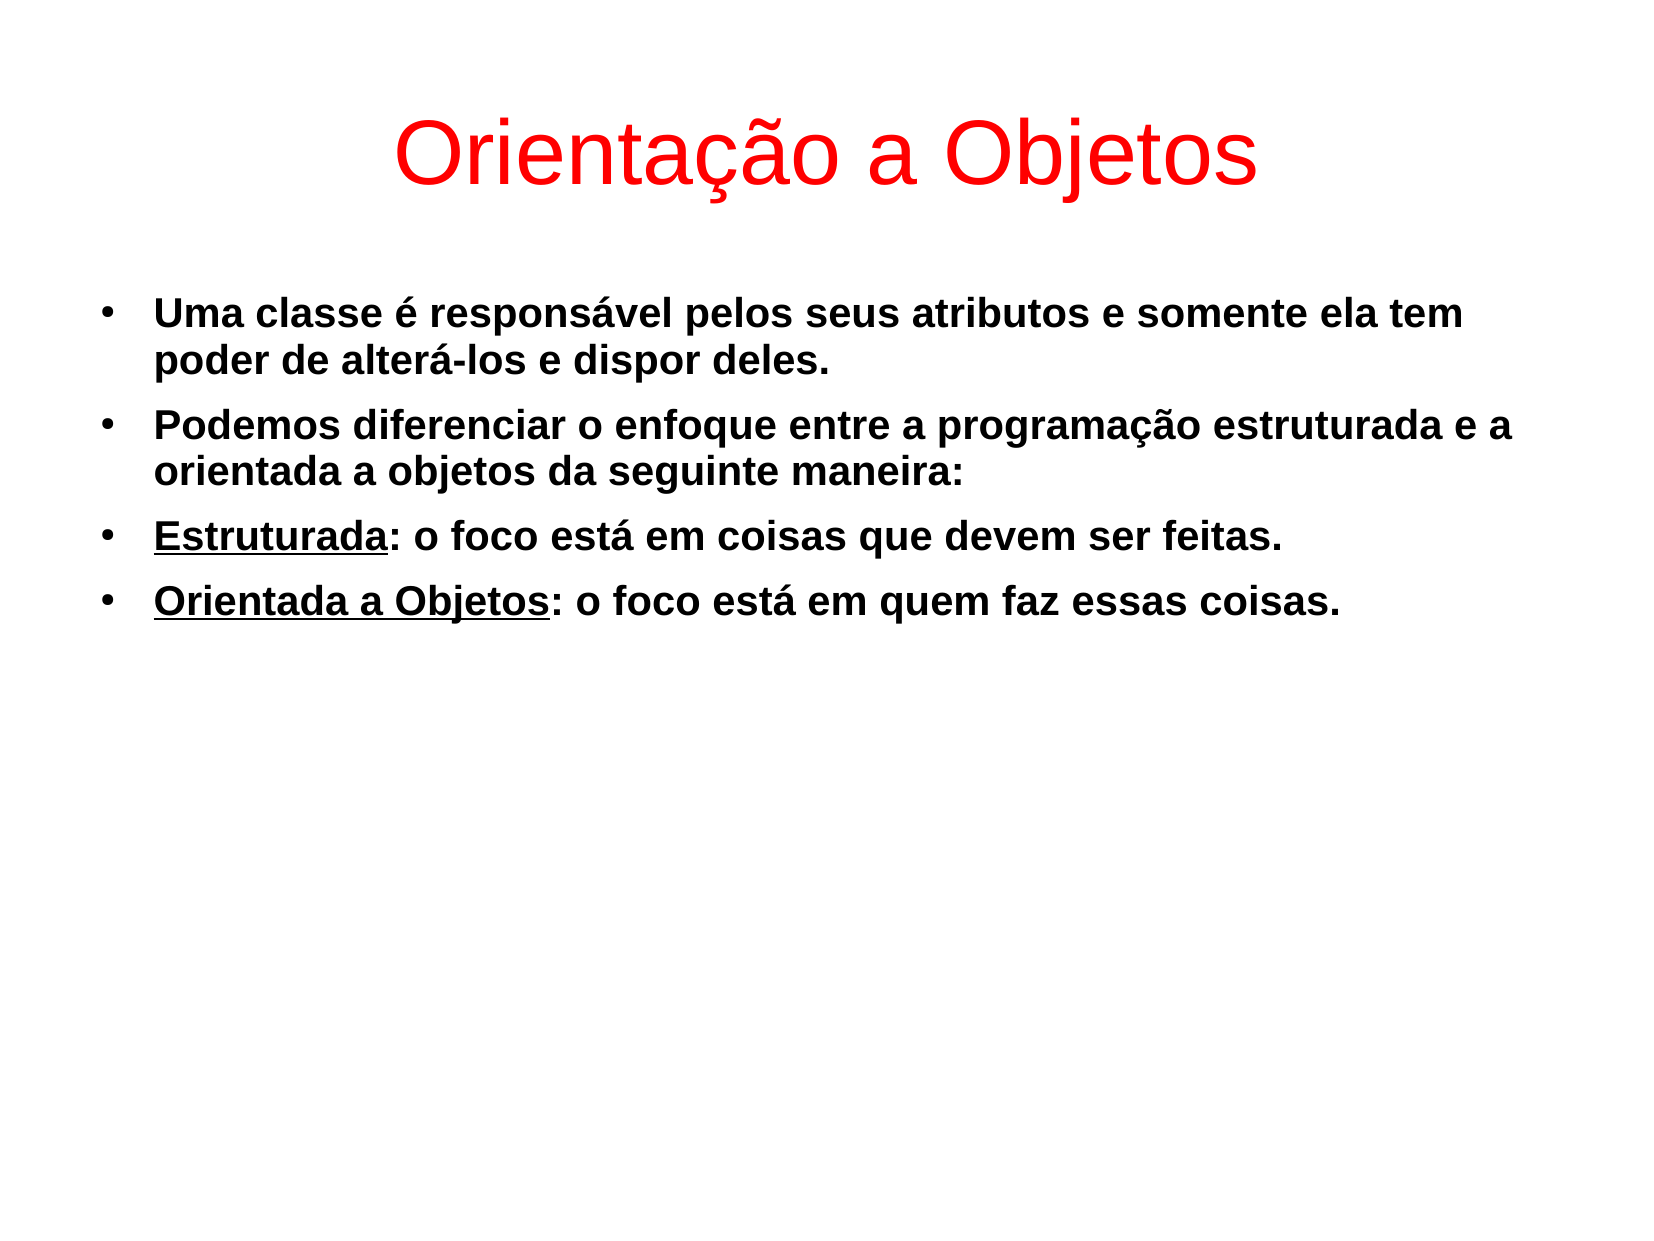

# Orientação a Objetos
Uma classe é responsável pelos seus atributos e somente ela tem poder de alterá-los e dispor deles.
Podemos diferenciar o enfoque entre a programação estruturada e a orientada a objetos da seguinte maneira:
Estruturada: o foco está em coisas que devem ser feitas.
Orientada a Objetos: o foco está em quem faz essas coisas.